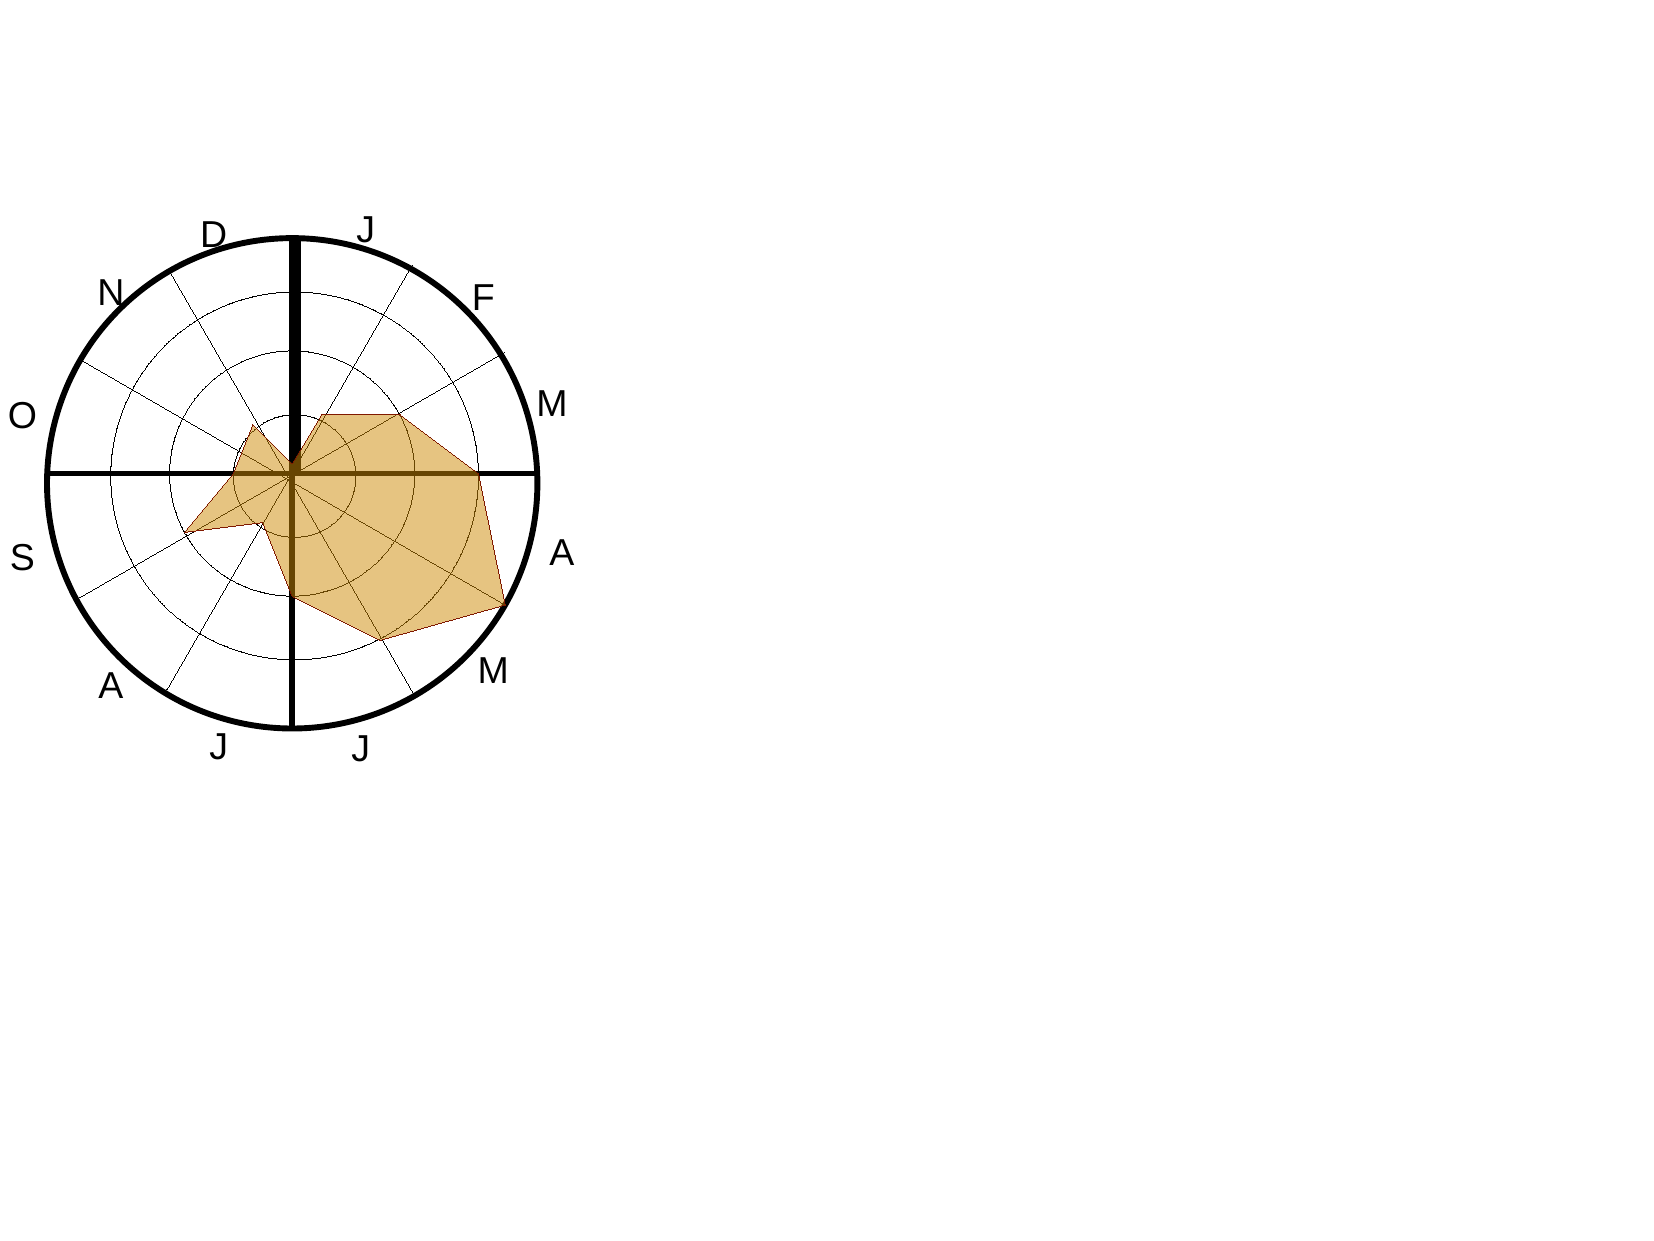

J
D
N
F
M
O
A
S
M
A
J
J